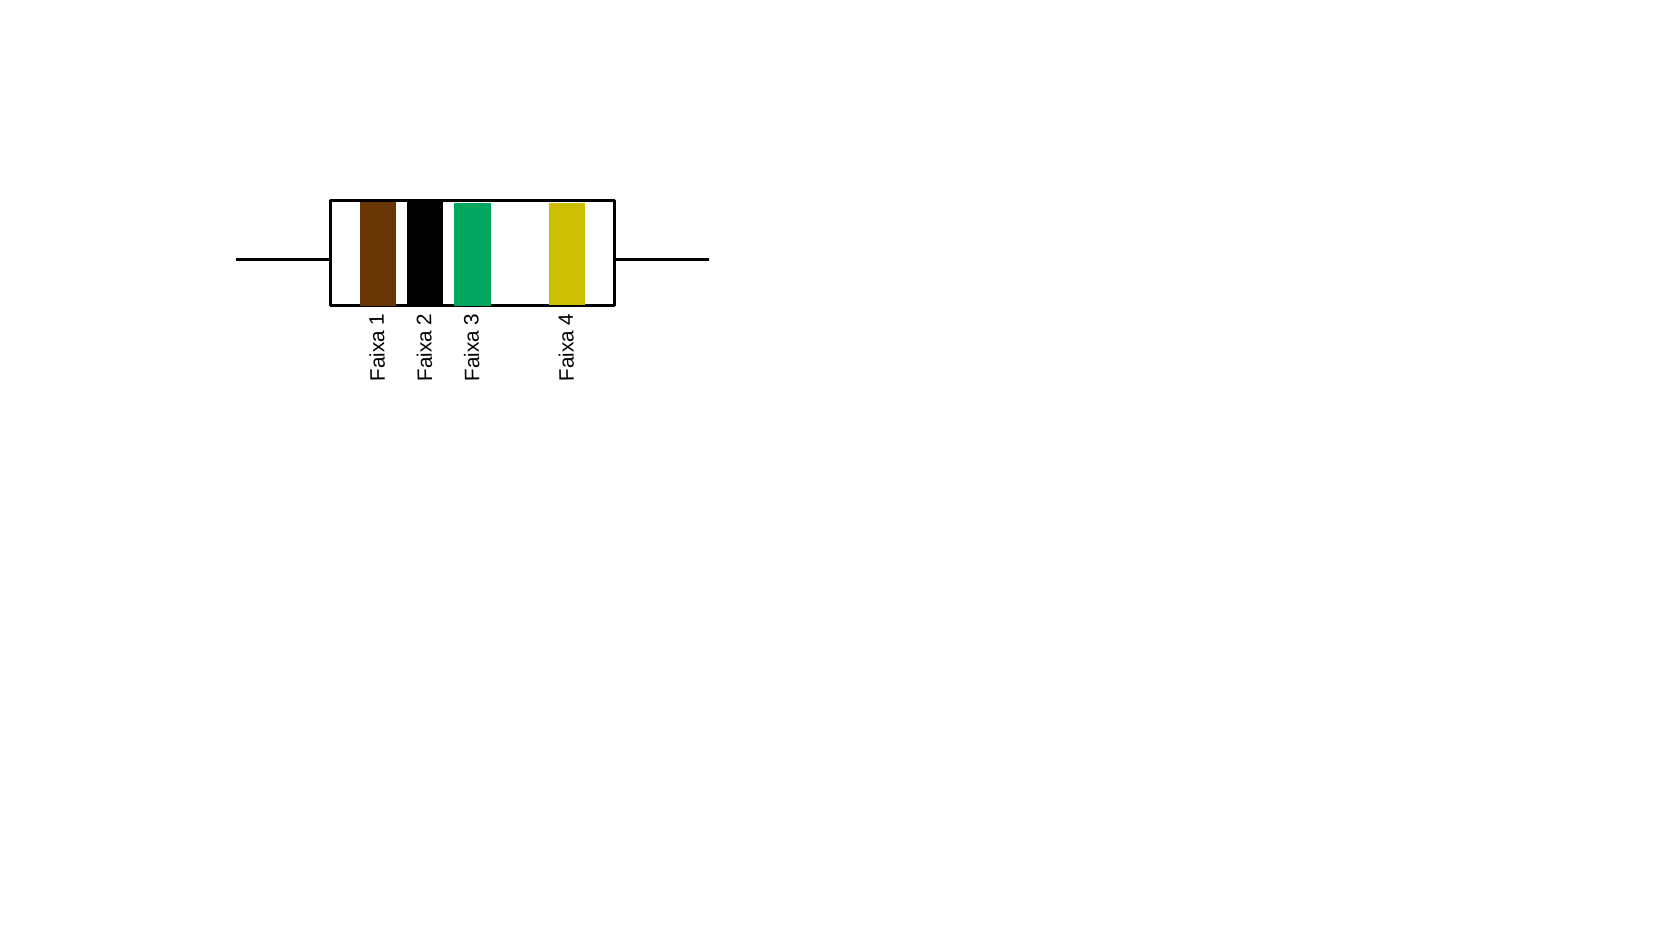

Faixa 1
Faixa 2
Faixa 3
Faixa 4